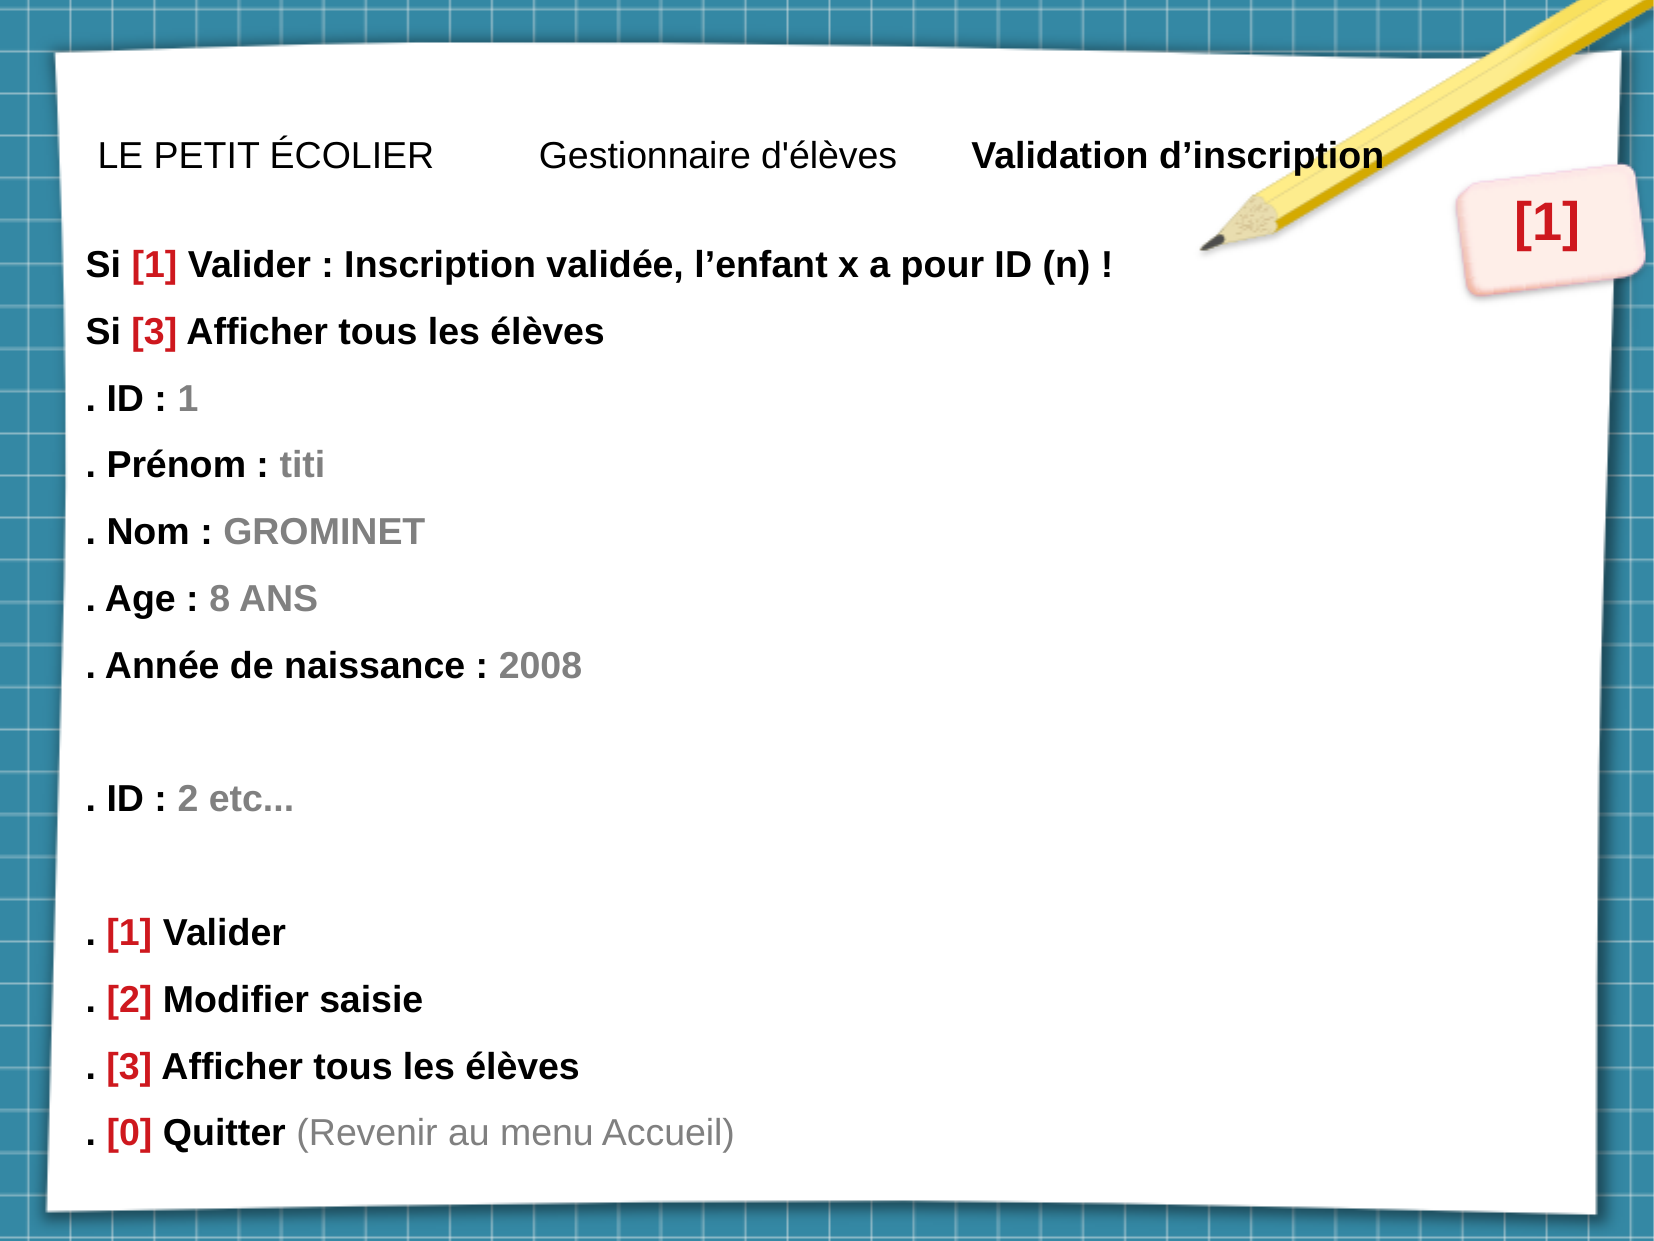

LE PETIT ÉCOLIER Gestionnaire d'élèves Validation d’inscription
[1]
Si [1] Valider : Inscription validée, l’enfant x a pour ID (n) !
Si [3] Afficher tous les élèves
. ID : 1
. Prénom : titi
. Nom : GROMINET
. Age : 8 ANS
. Année de naissance : 2008
. ID : 2 etc...
. [1] Valider
. [2] Modifier saisie
. [3] Afficher tous les élèves
. [0] Quitter (Revenir au menu Accueil)